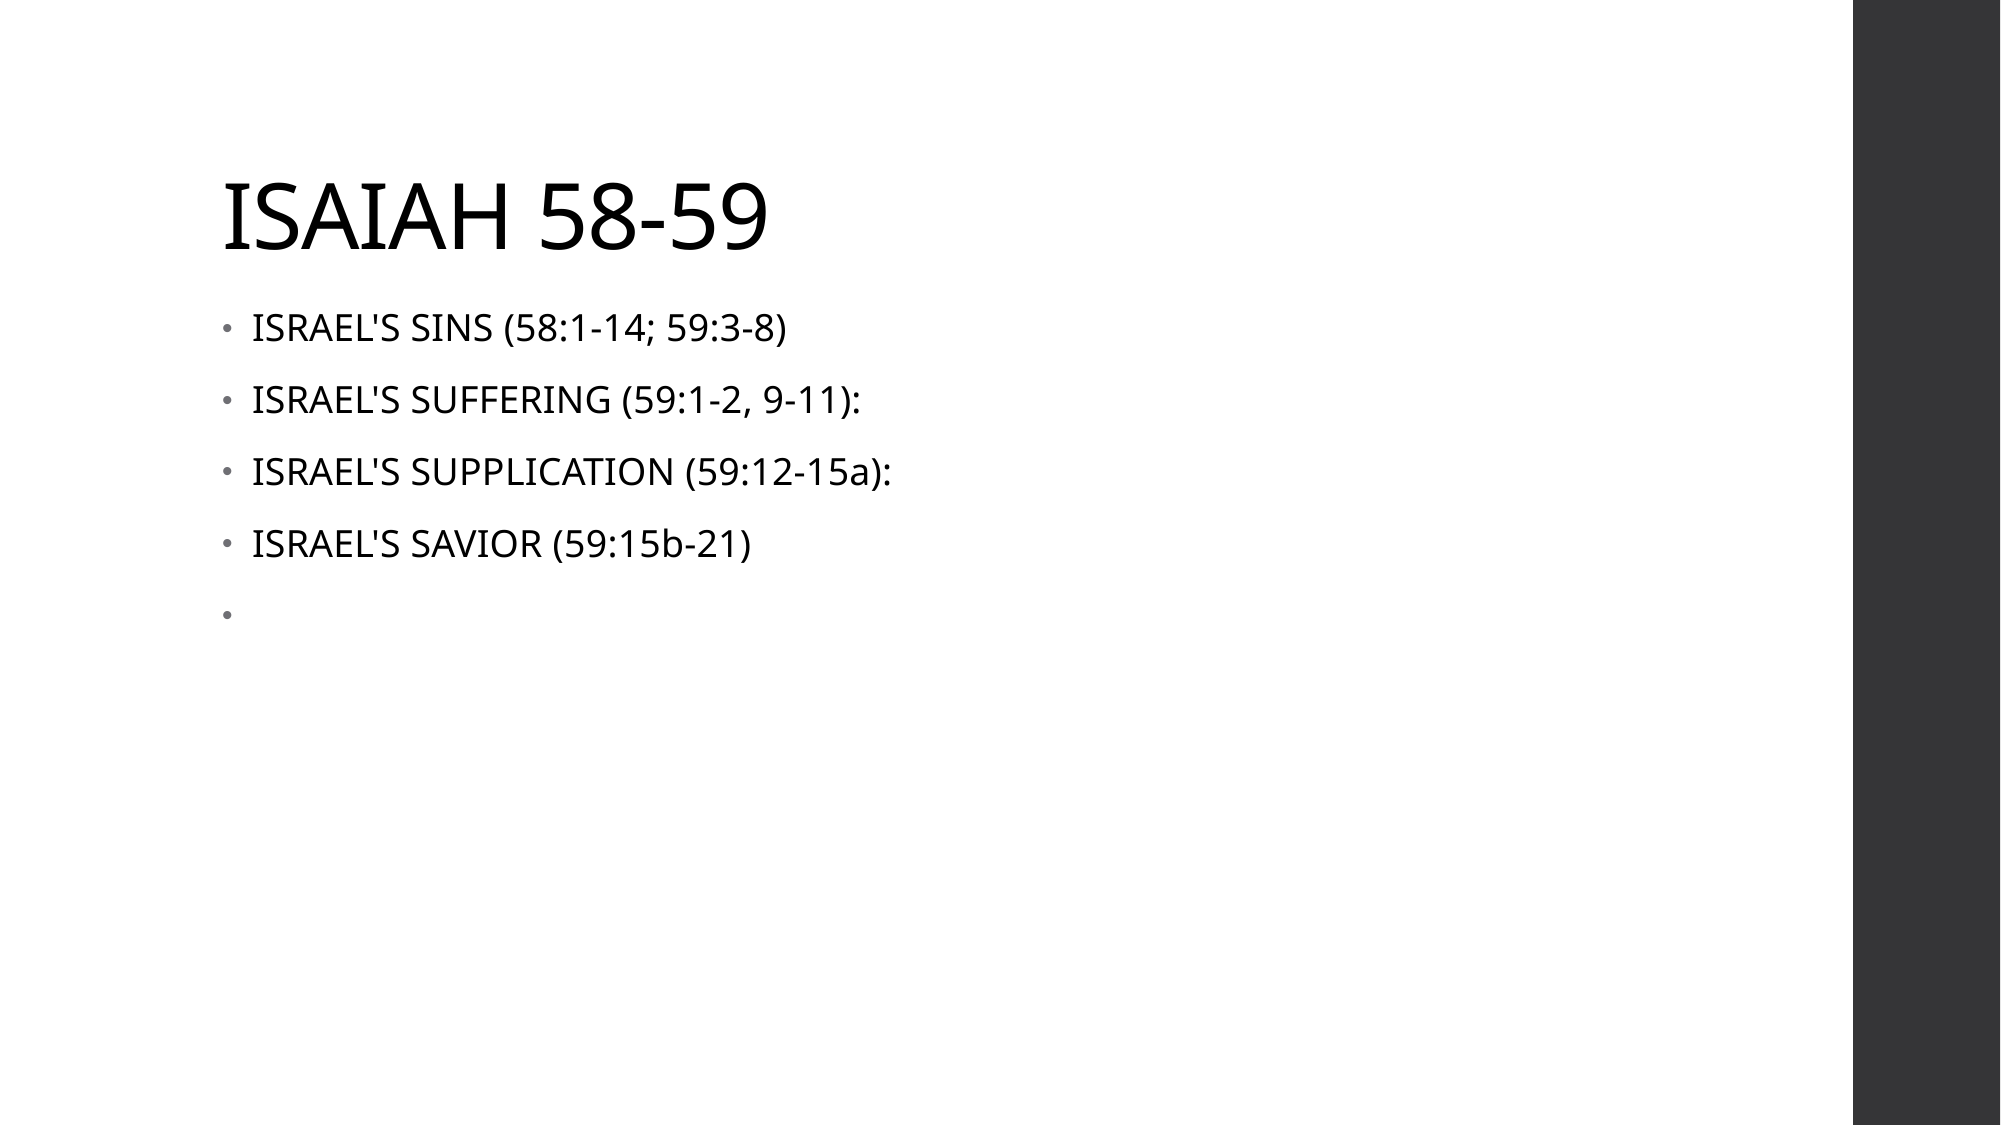

# ISAIAH 58-59
ISRAEL'S SINS (58:1-14; 59:3-8)
ISRAEL'S SUFFERING (59:1-2, 9-11):
ISRAEL'S SUPPLICATION (59:12-15a):
ISRAEL'S SAVIOR (59:15b-21)